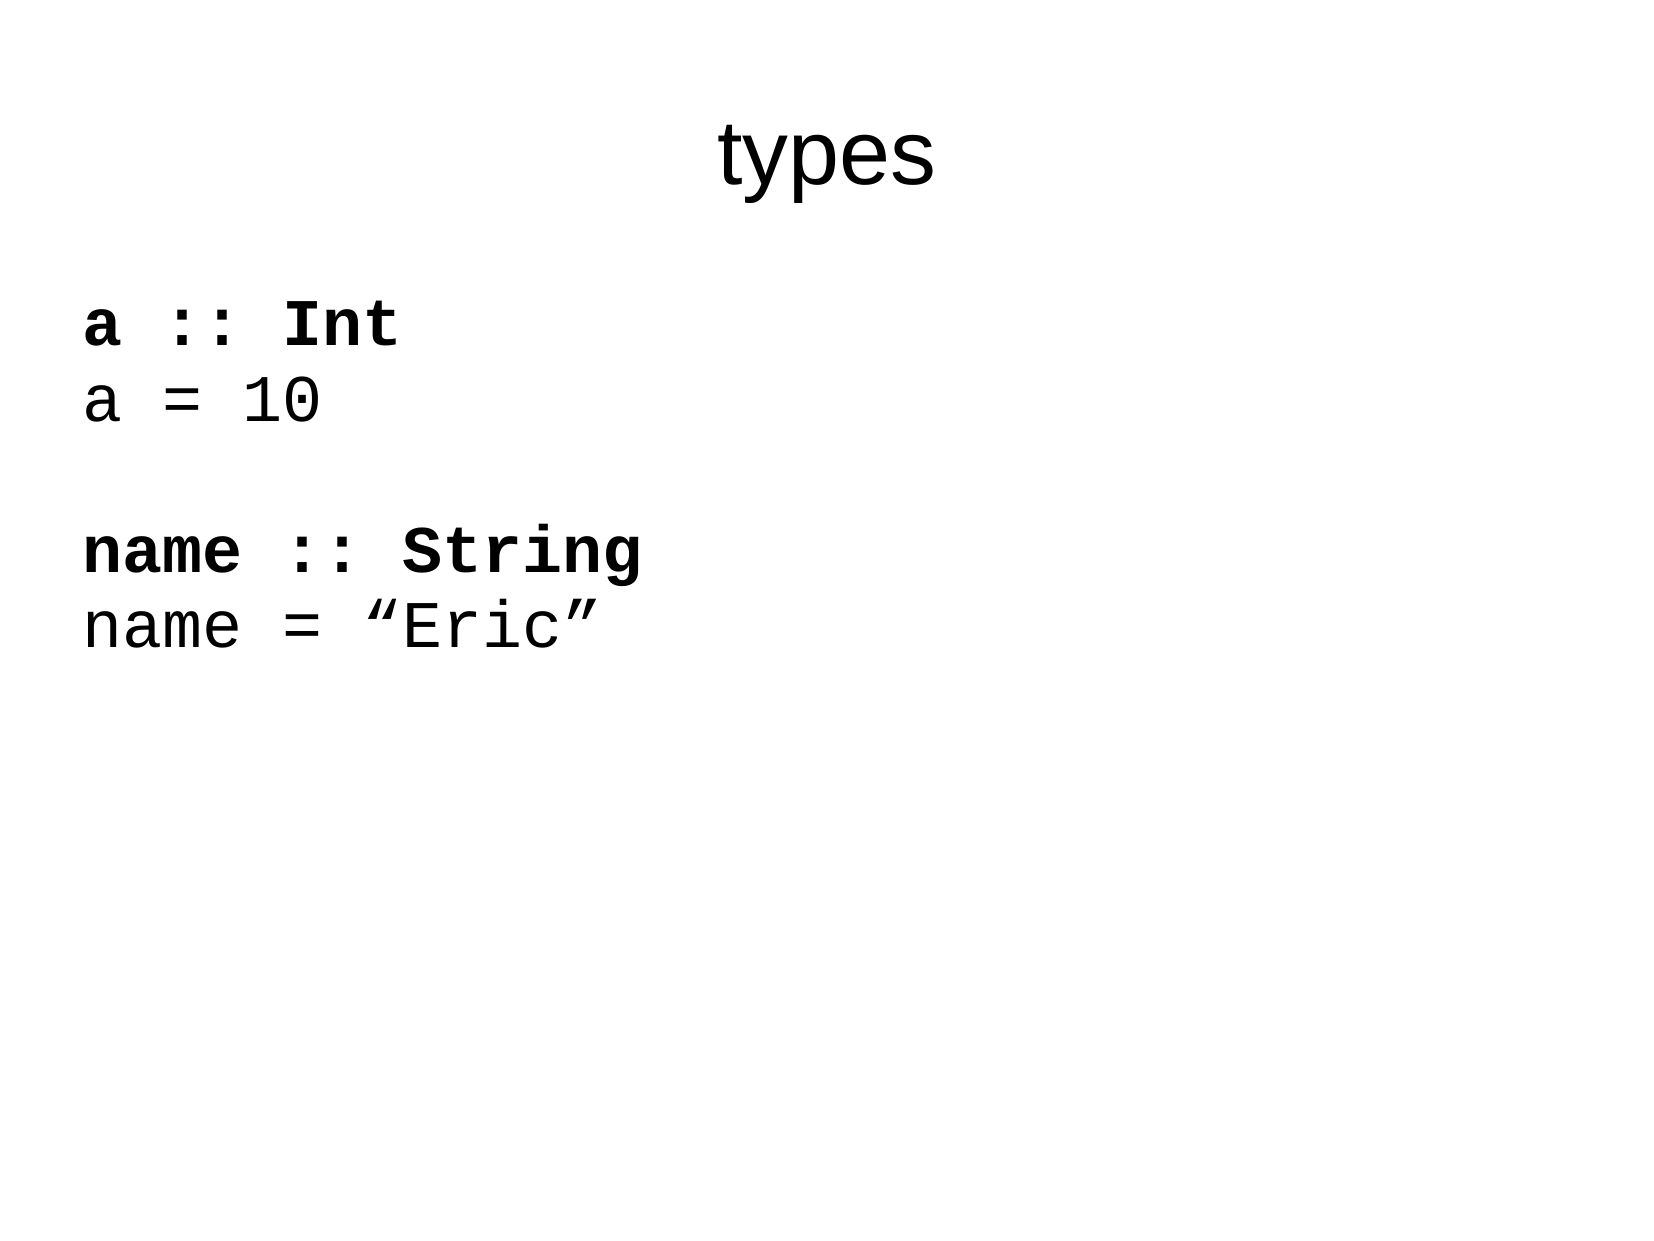

# types
a :: Int
a = 10
name :: String
name = “Eric”